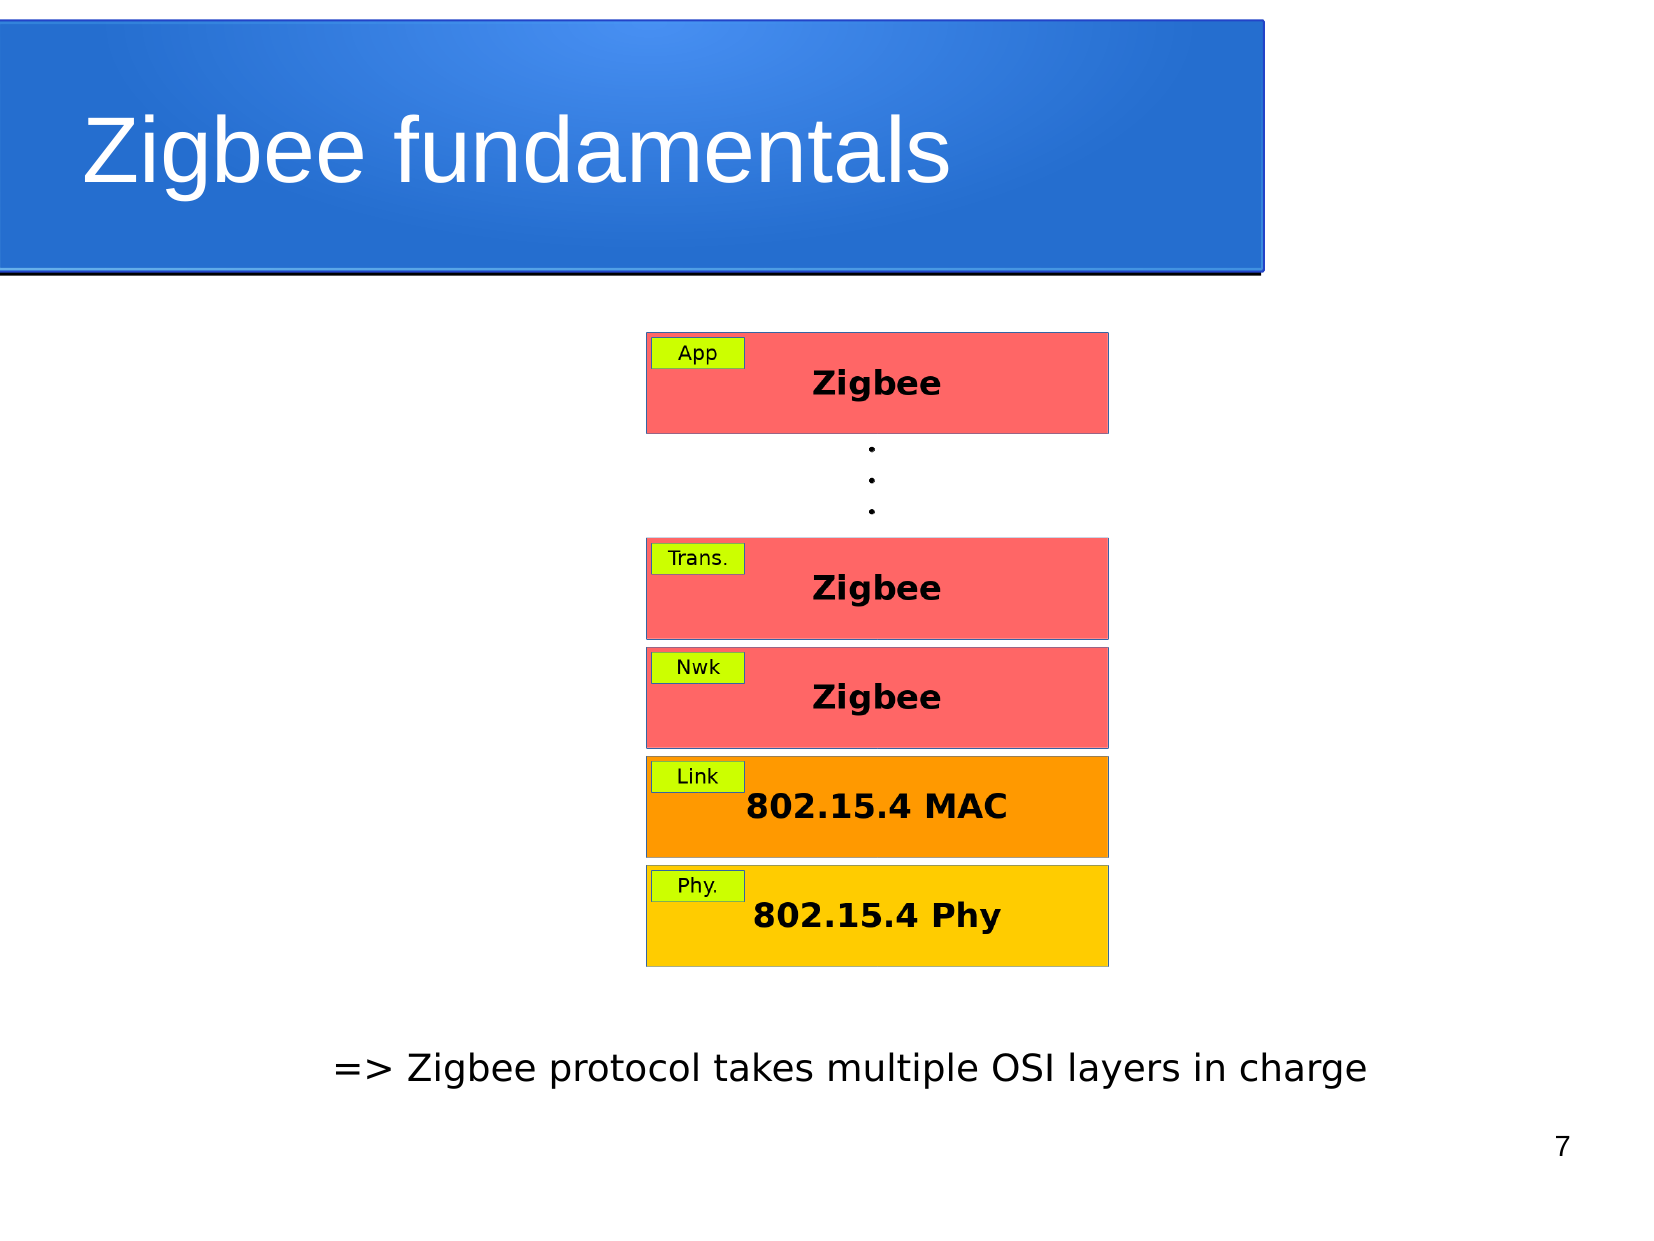

# Zigbee fundamentals
=> Zigbee protocol takes multiple OSI layers in charge
7